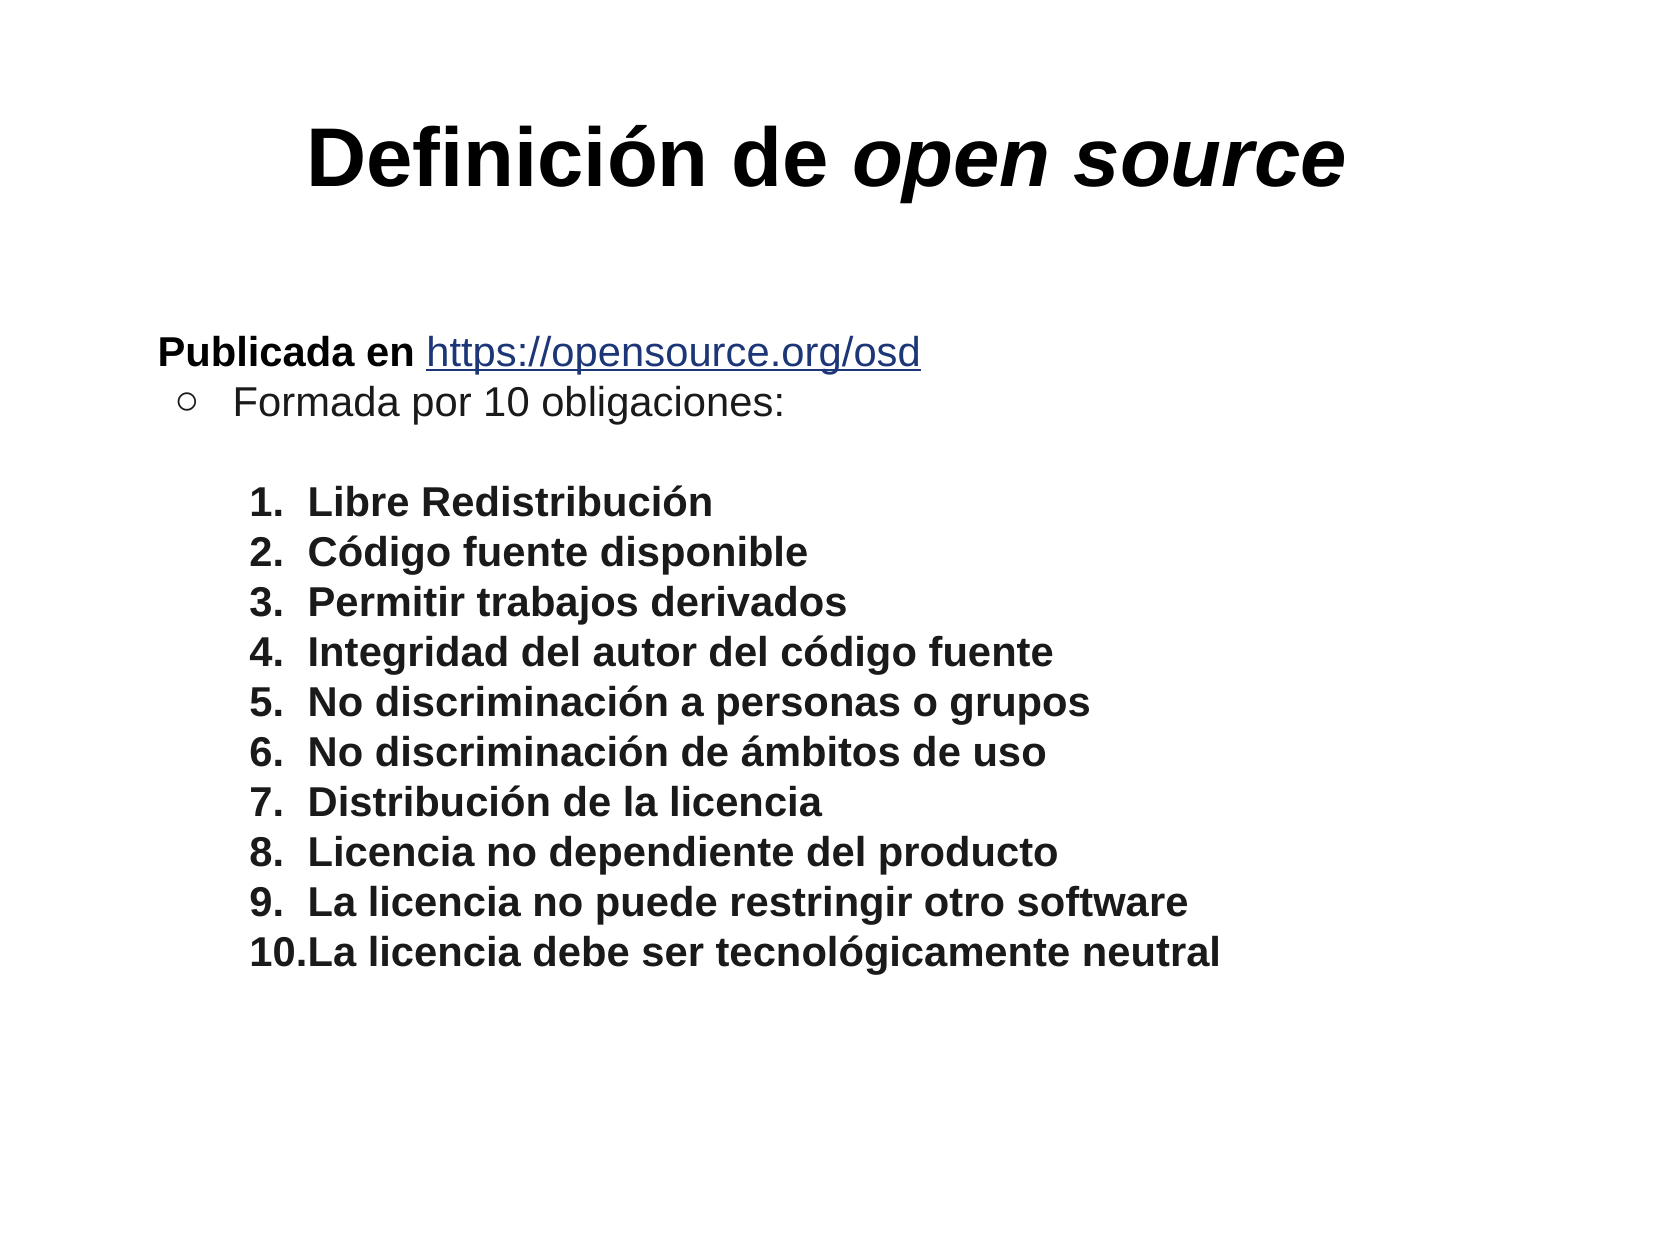

Definición de open source
Publicada en https://opensource.org/osd
Formada por 10 obligaciones:
Libre Redistribución
Código fuente disponible
Permitir trabajos derivados
Integridad del autor del código fuente
No discriminación a personas o grupos
No discriminación de ámbitos de uso
Distribución de la licencia
Licencia no dependiente del producto
La licencia no puede restringir otro software
La licencia debe ser tecnológicamente neutral